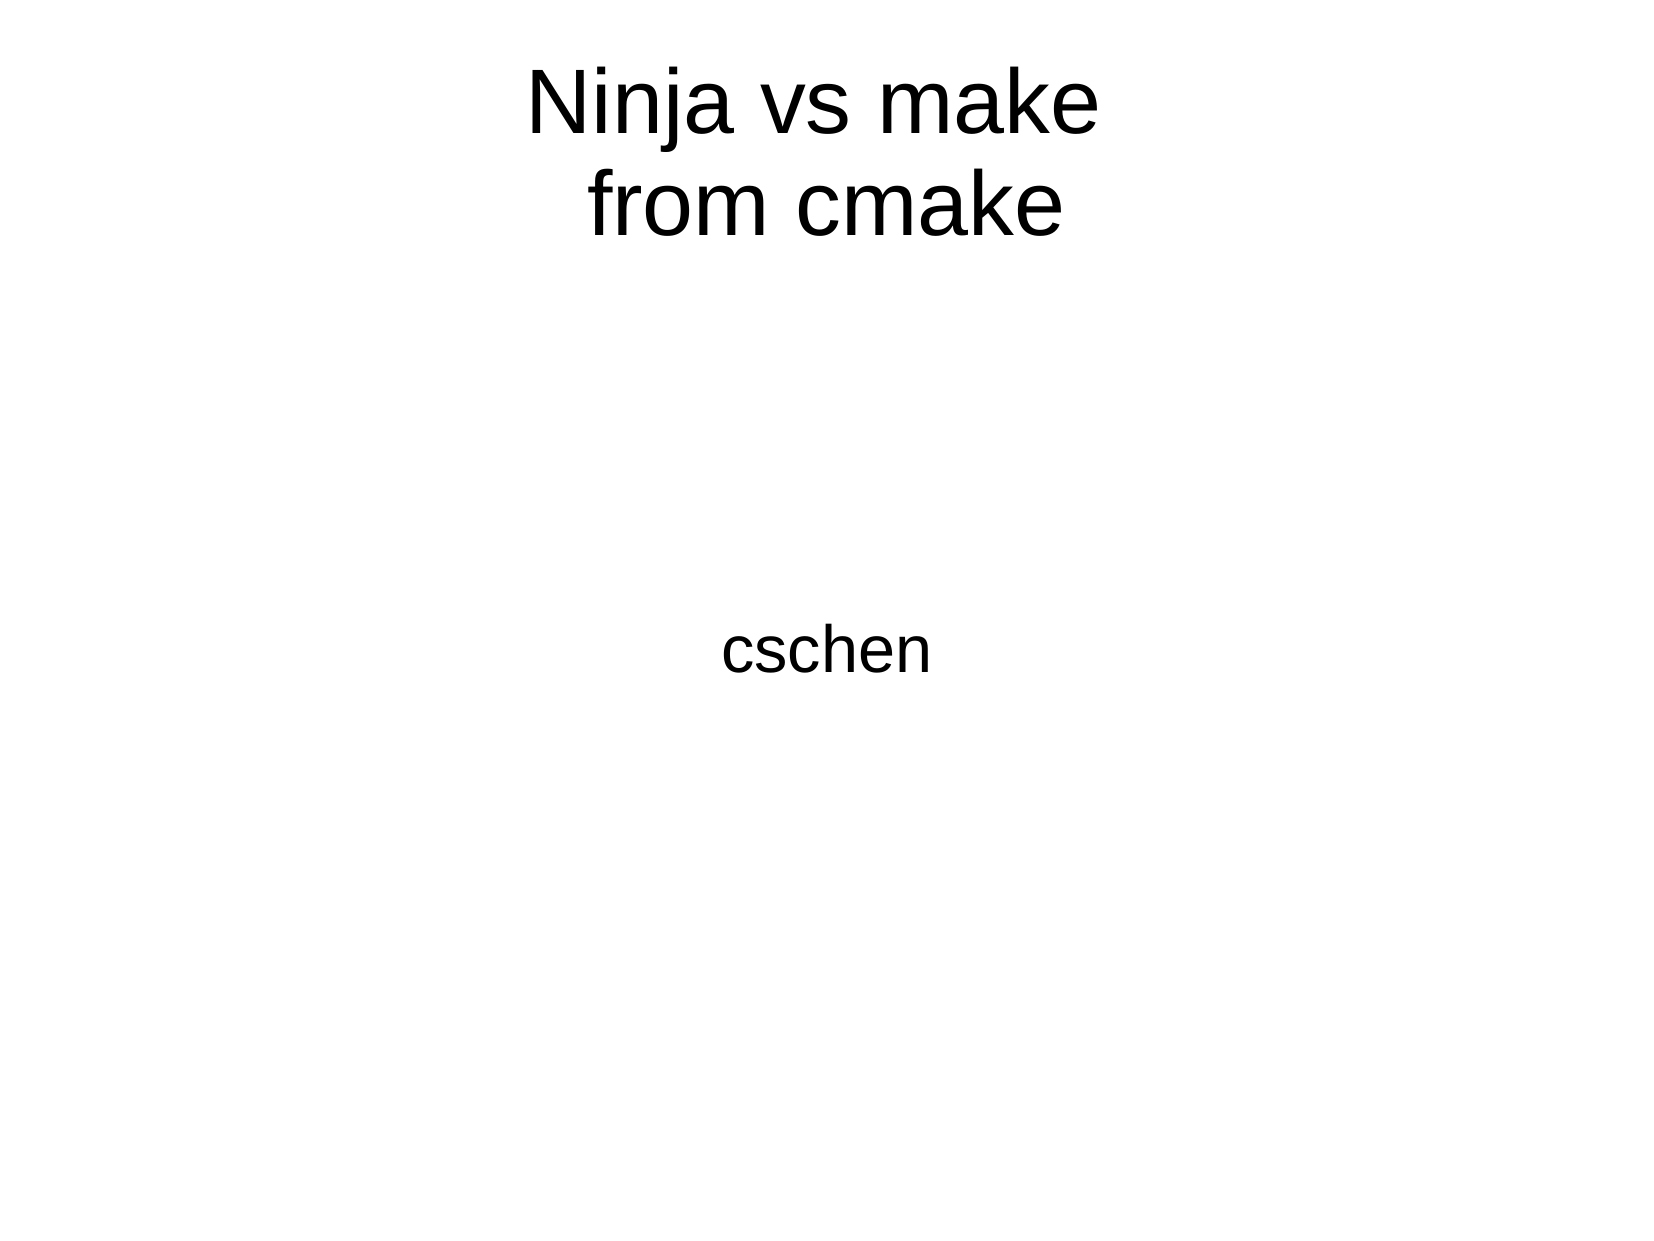

# Ninja vs make from cmake
cschen